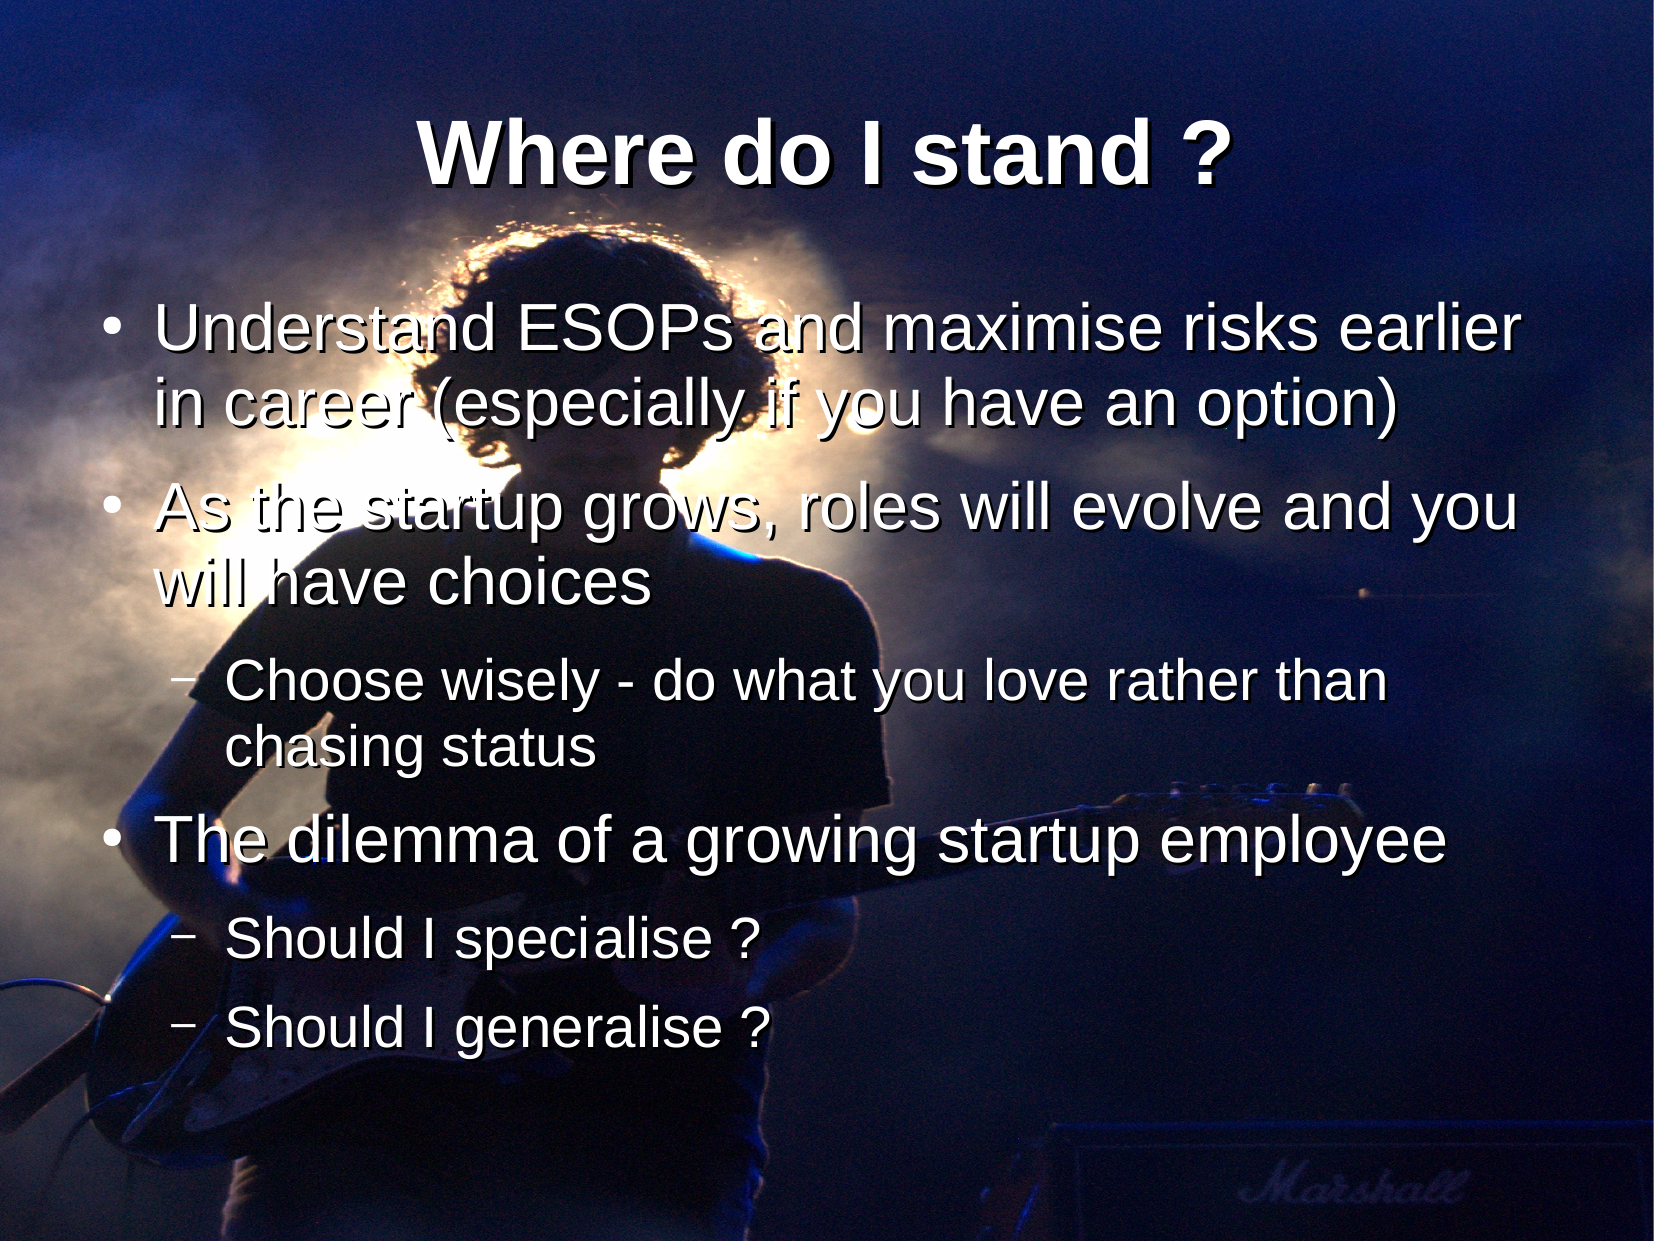

# Where do I stand ?
Understand ESOPs and maximise risks earlier in career (especially if you have an option)
As the startup grows, roles will evolve and you will have choices
Choose wisely - do what you love rather than chasing status
The dilemma of a growing startup employee
Should I speci	alise ?
Should I generalise ?